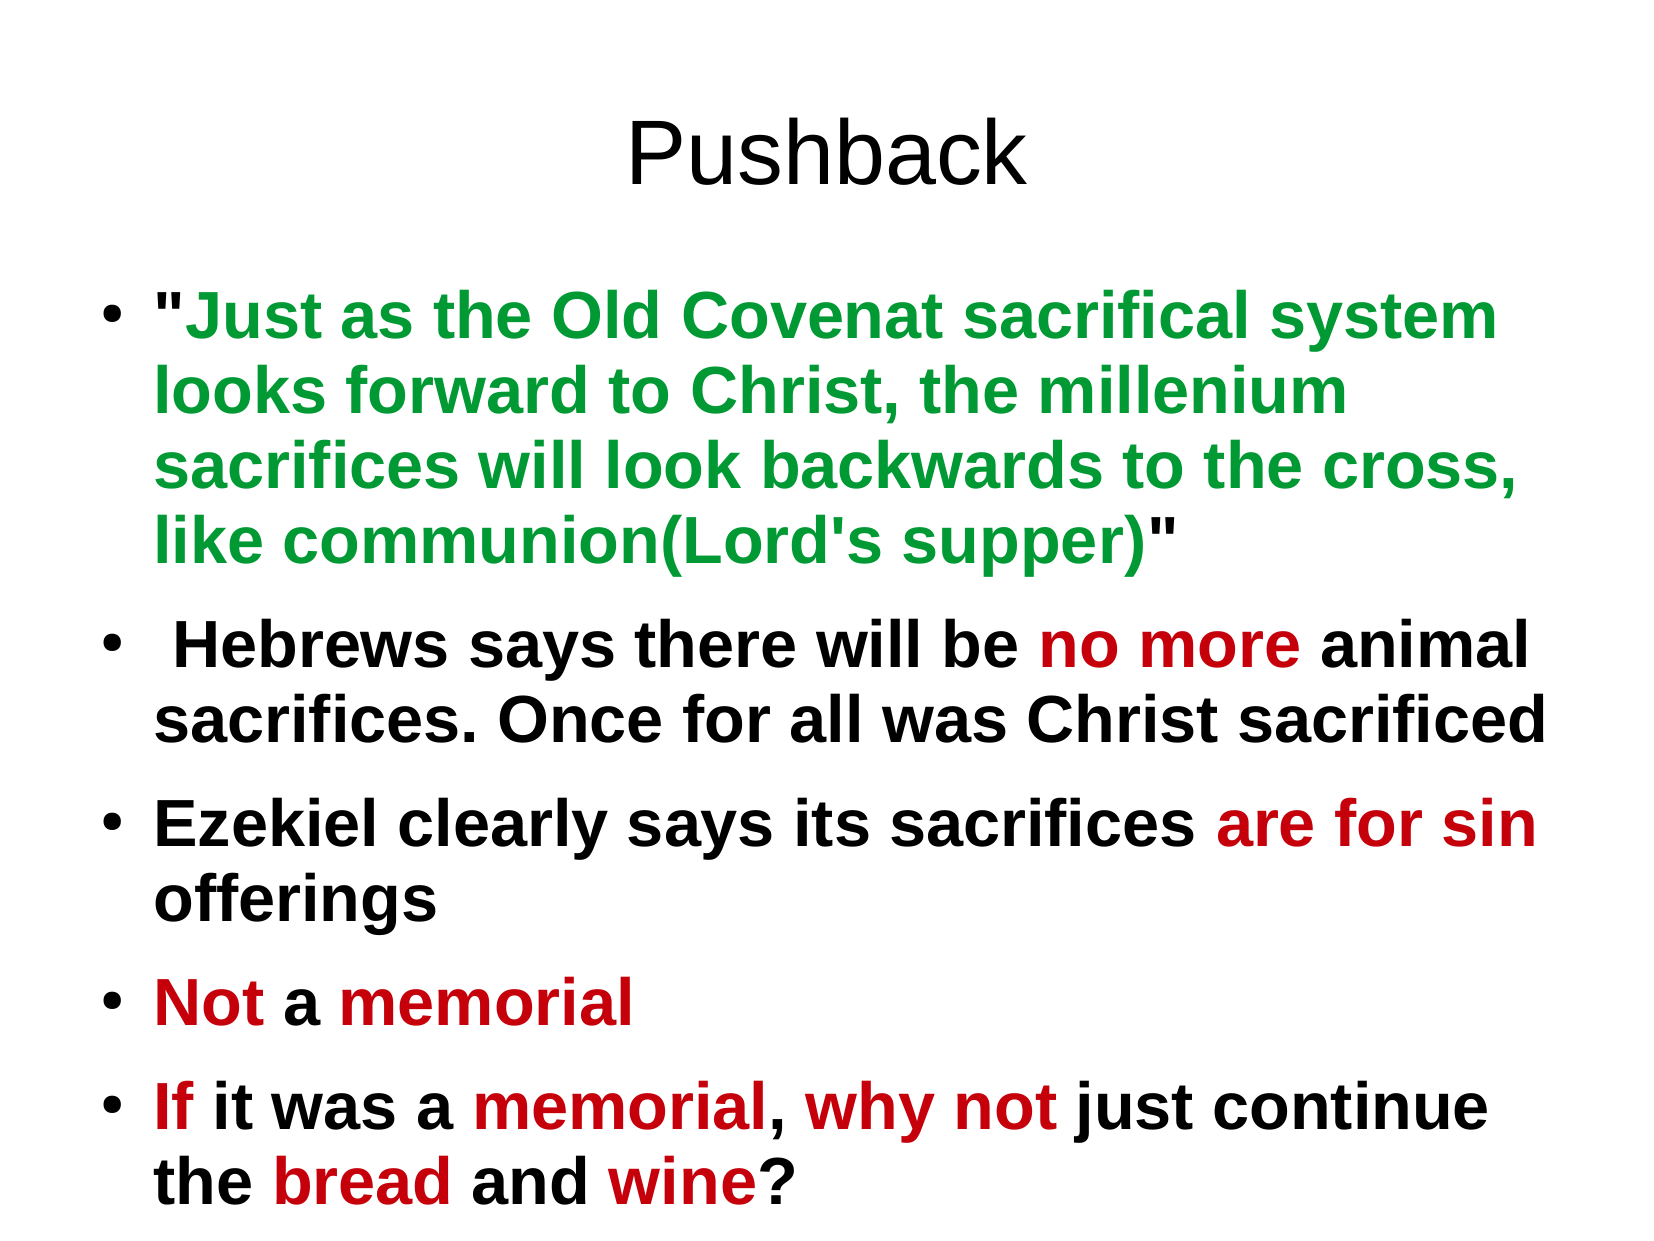

# Pushback
"Just as the Old Covenat sacrifical system looks forward to Christ, the millenium sacrifices will look backwards to the cross, like communion(Lord's supper)"
 Hebrews says there will be no more animal sacrifices. Once for all was Christ sacrificed
Ezekiel clearly says its sacrifices are for sin offerings
Not a memorial
If it was a memorial, why not just continue the bread and wine?